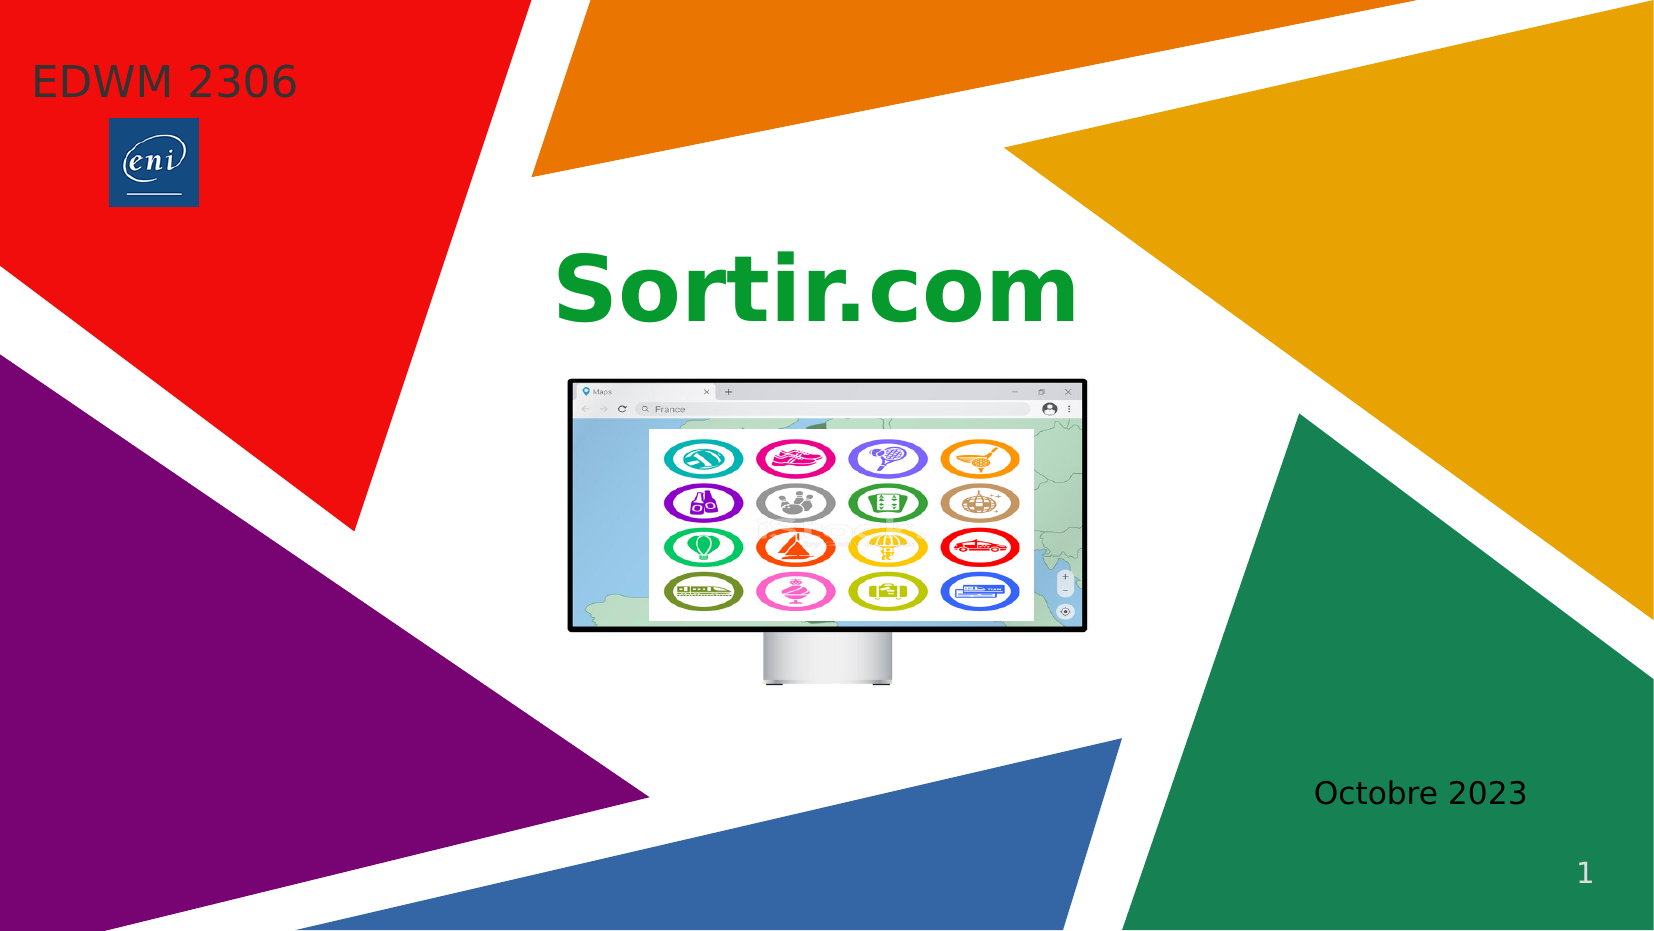

# EDWM 2306
Sortir.com
Octobre 2023
1